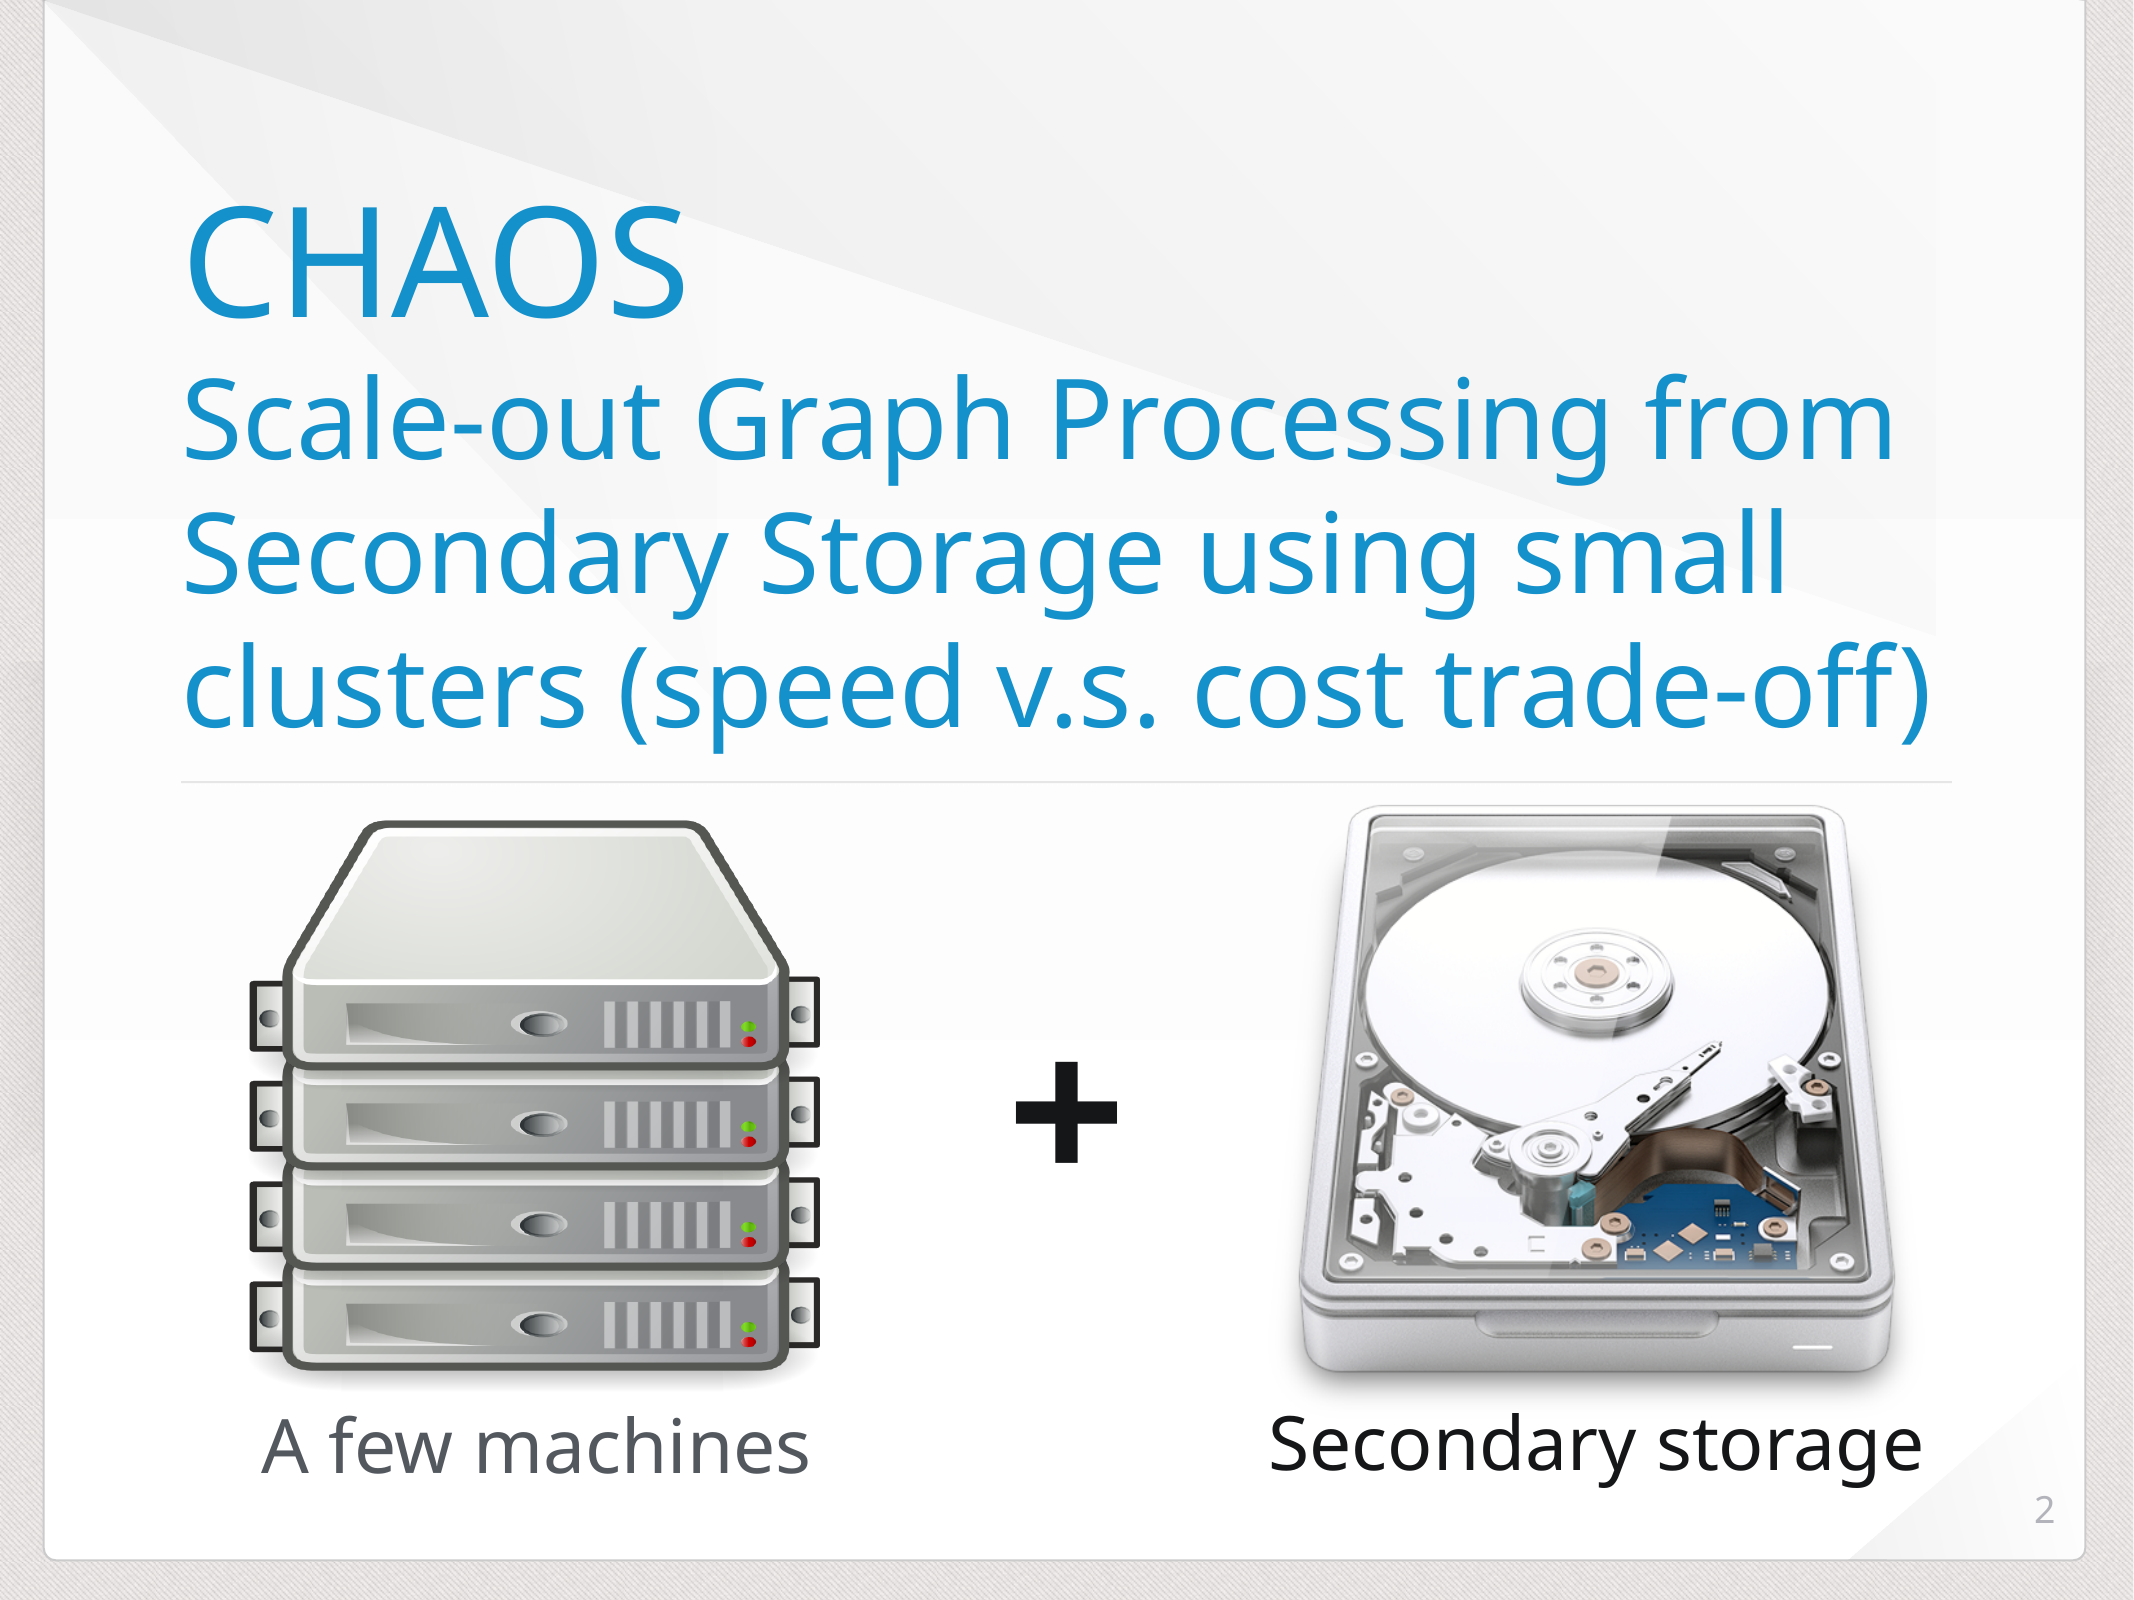

# CHAOS Scale-out Graph Processing from Secondary Storage using small clusters (speed v.s. cost trade-off)
+
Secondary storage
A few machines